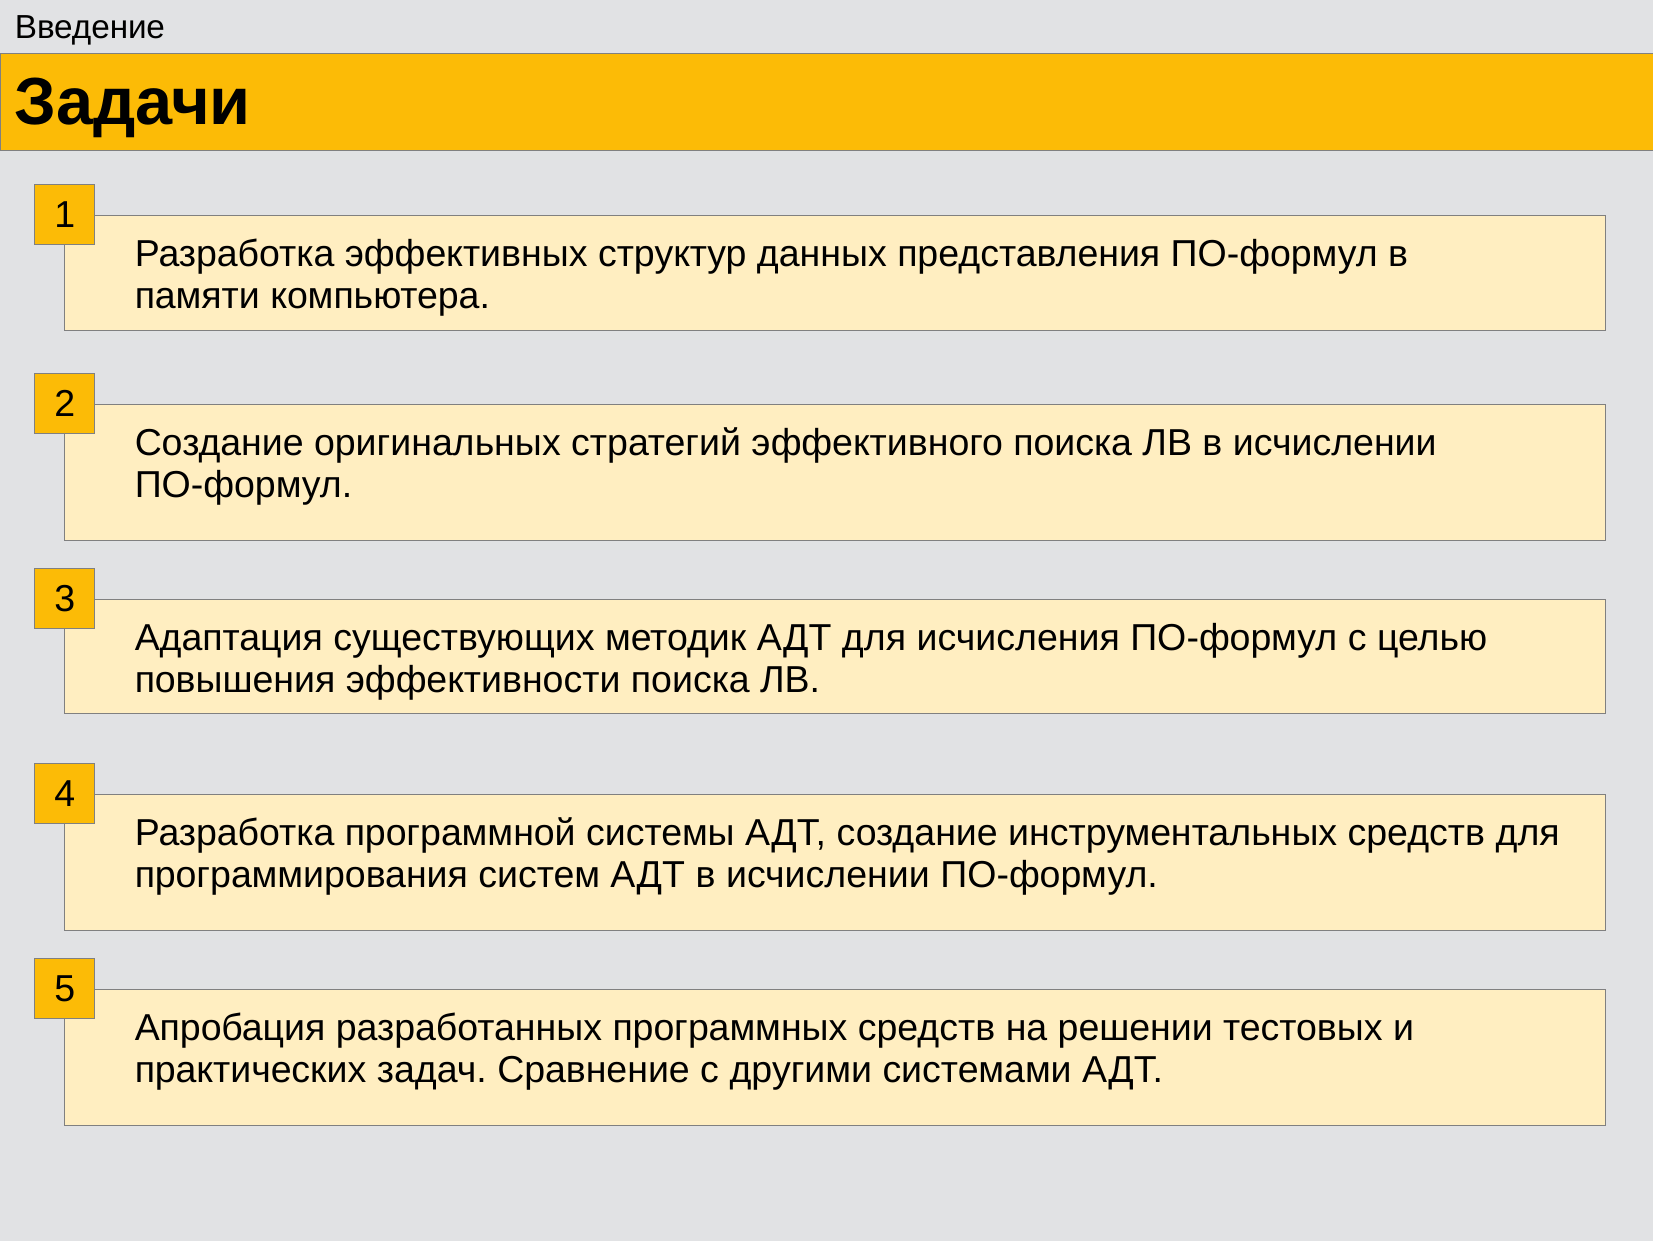

Введение
Задачи
1
Разработка эффективных структур данных представления ПО-формул в
памяти компьютера.
2
Создание оригинальных стратегий эффективного поиска ЛВ в исчислении
ПО-формул.
3
Адаптация существующих методик АДТ для исчисления ПО-формул с целью
повышения эффективности поиска ЛВ.
4
Разработка программной системы АДТ, создание инструментальных средств для
программирования систем АДТ в исчислении ПО-формул.
5
Апробация разработанных программных средств на решении тестовых и
практических задач. Сравнение с другими системами АДТ.